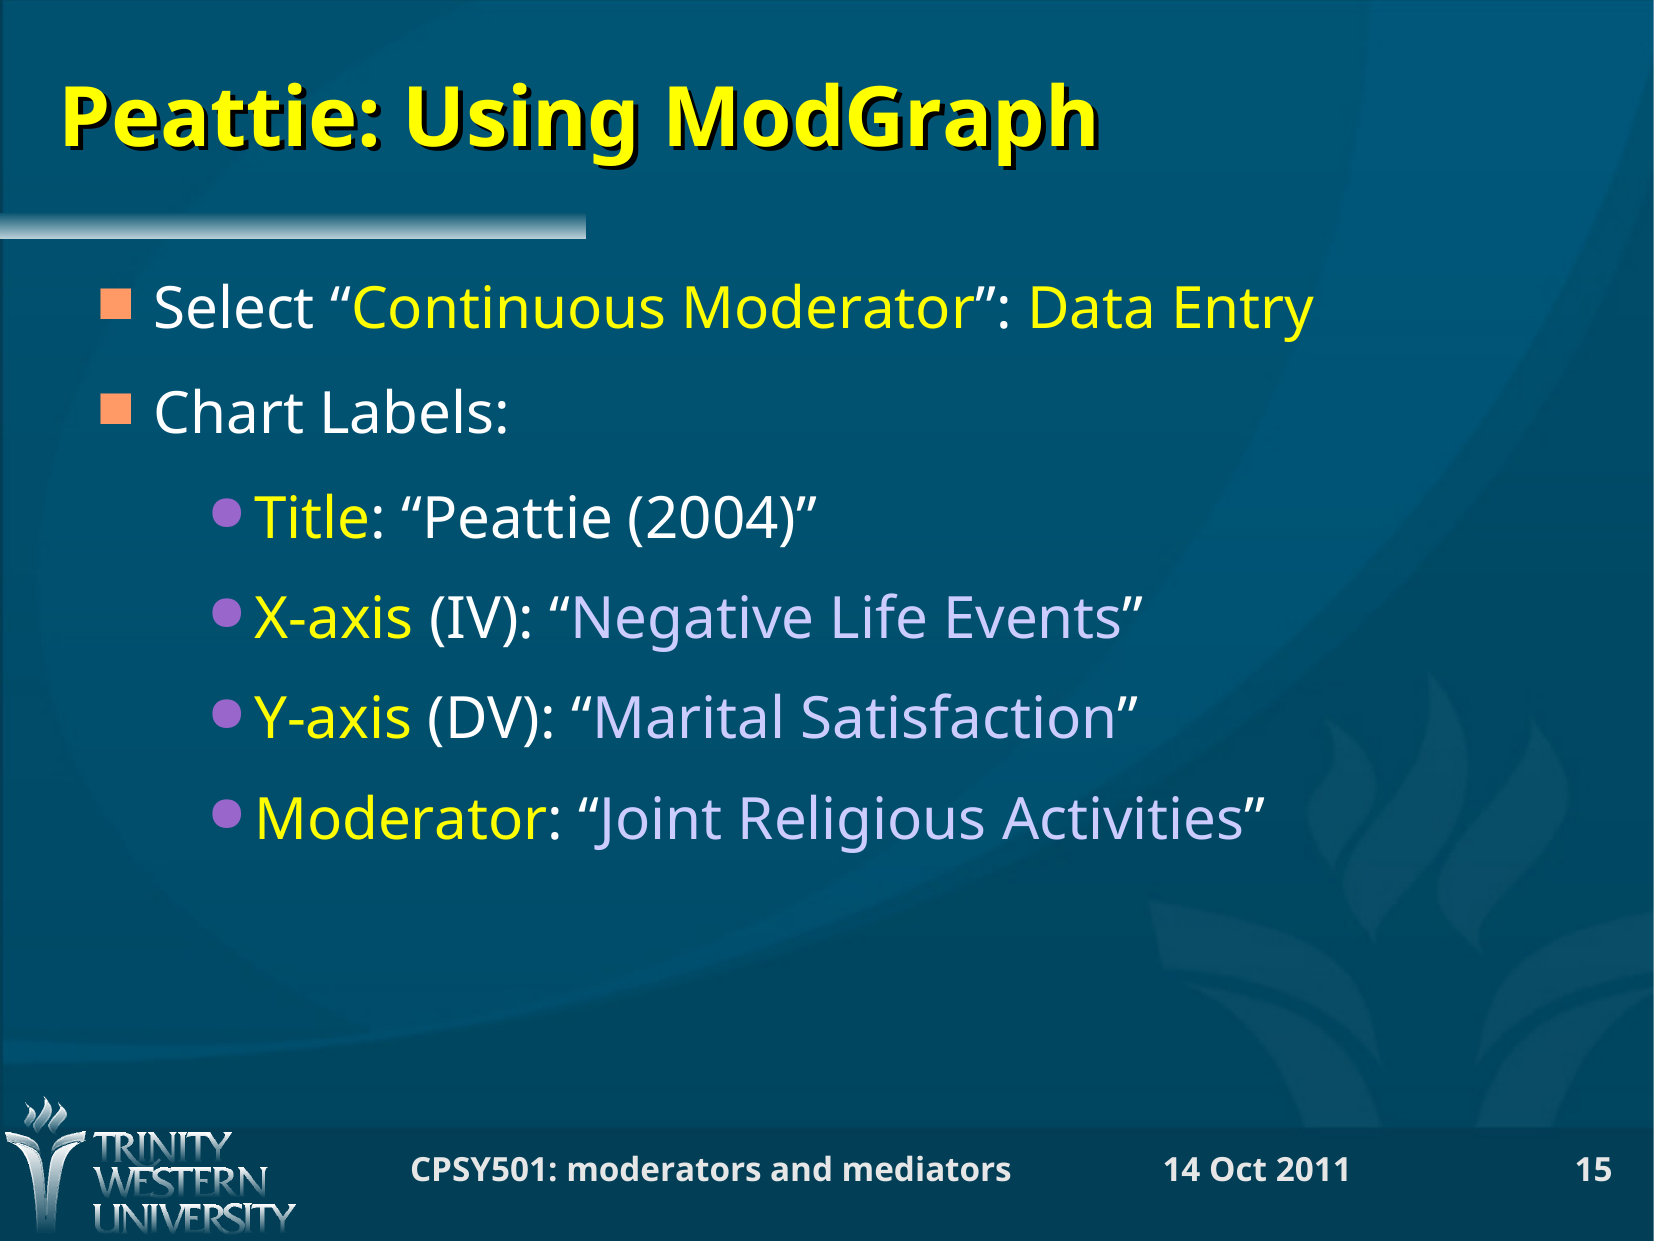

# Peattie: Using ModGraph
Select “Continuous Moderator”: Data Entry
Chart Labels:
Title: “Peattie (2004)”
X-axis (IV): “Negative Life Events”
Y-axis (DV): “Marital Satisfaction”
Moderator: “Joint Religious Activities”
CPSY501: moderators and mediators
14 Oct 2011
15